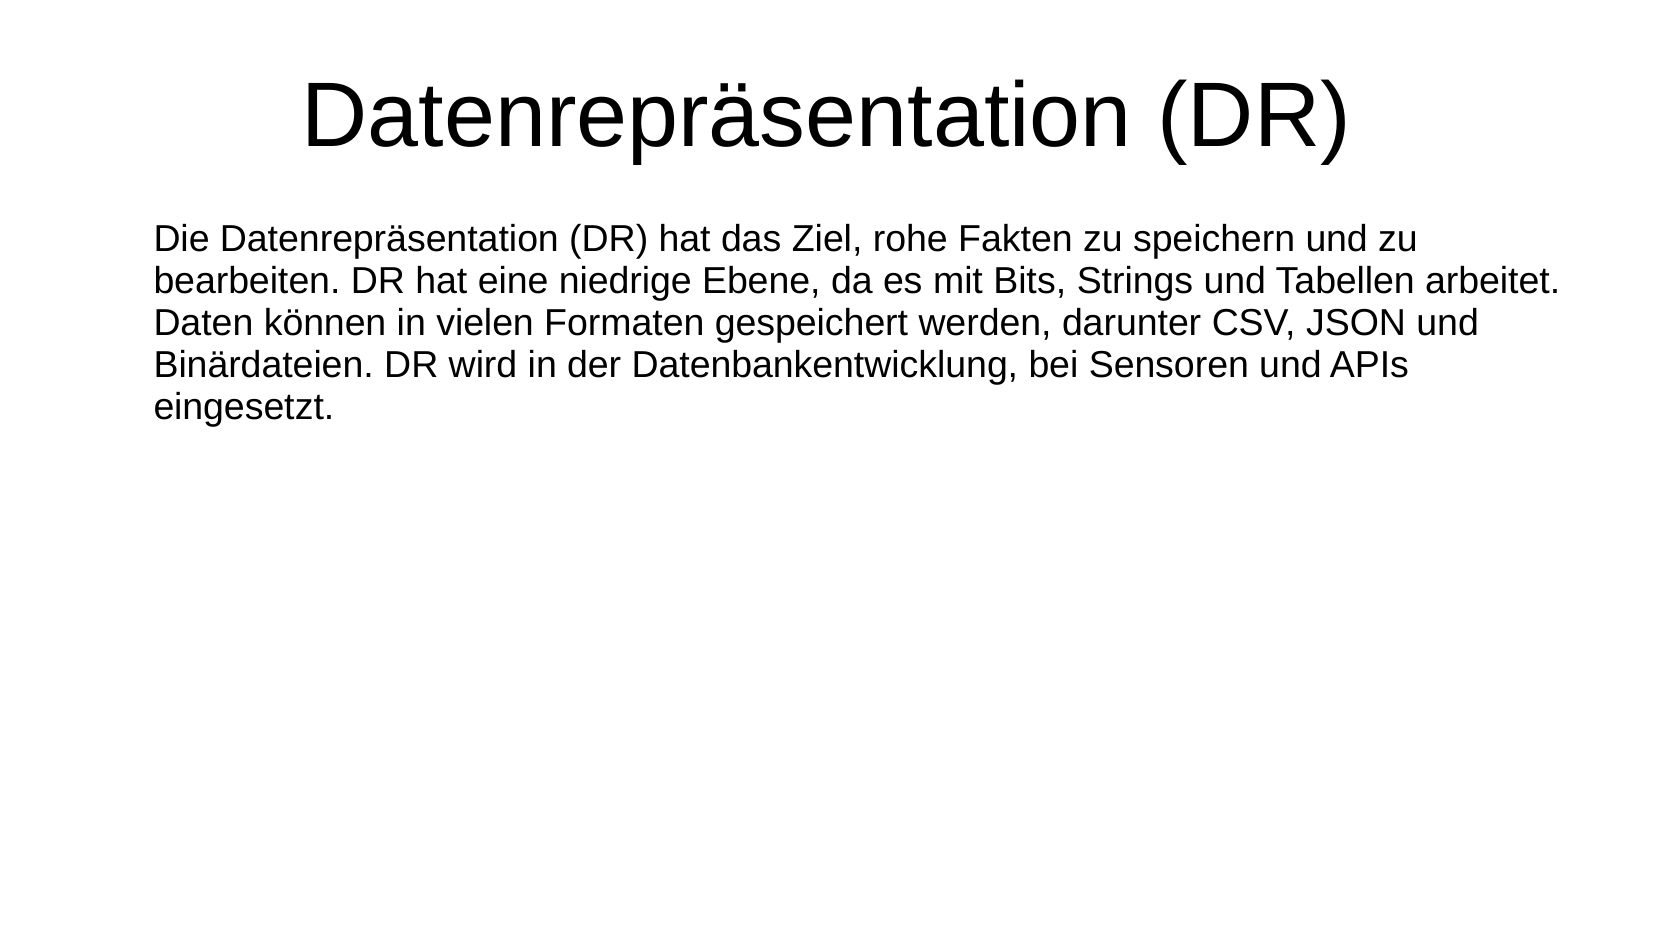

# Datenrepräsentation (DR)
Die Datenrepräsentation (DR) hat das Ziel, rohe Fakten zu speichern und zu bearbeiten. DR hat eine niedrige Ebene, da es mit Bits, Strings und Tabellen arbeitet. Daten können in vielen Formaten gespeichert werden, darunter CSV, JSON und Binärdateien. DR wird in der Datenbankentwicklung, bei Sensoren und APIs eingesetzt.